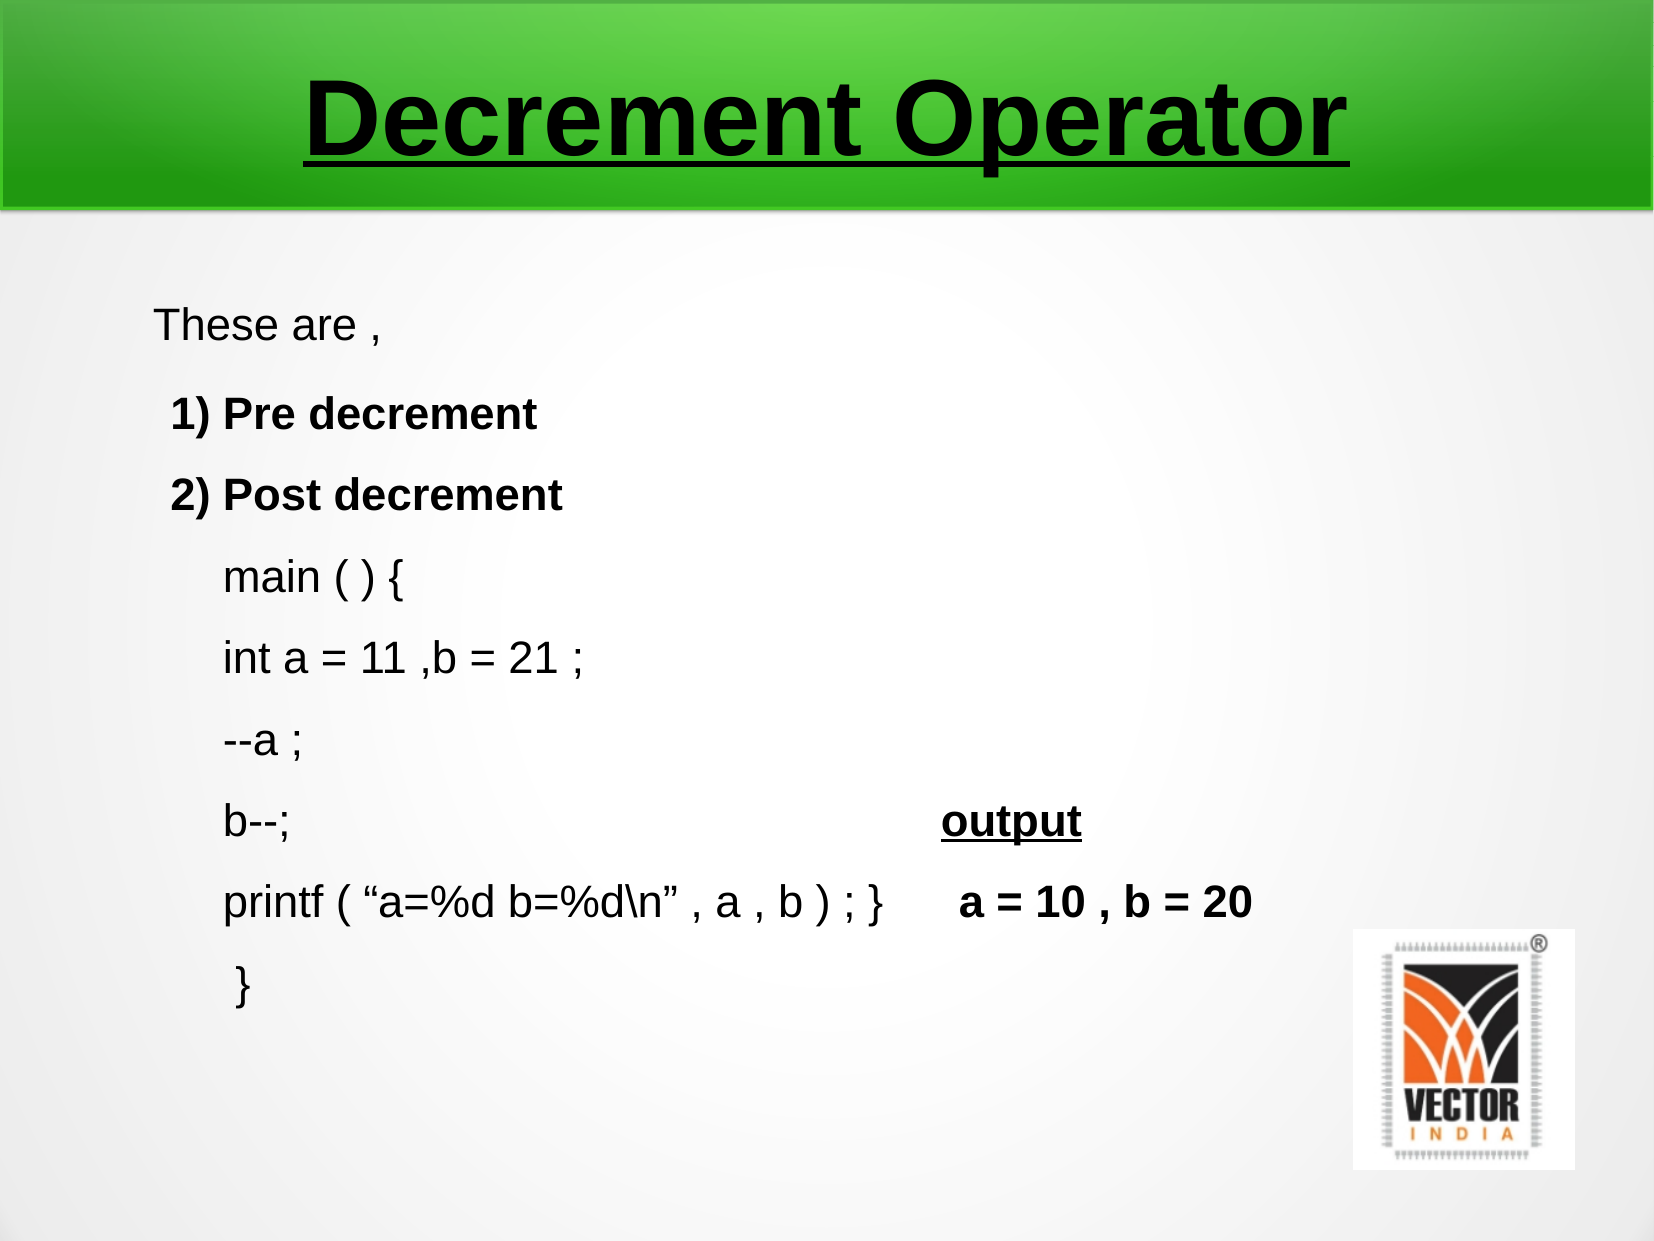

# Decrement Operator
These are ,
Pre decrement
Post decrement
main ( ) {
int a = 11 ,b = 21 ;
--a ;
b--; output
printf ( “a=%d b=%d\n” , a , b ) ; } a = 10 , b = 20
 }